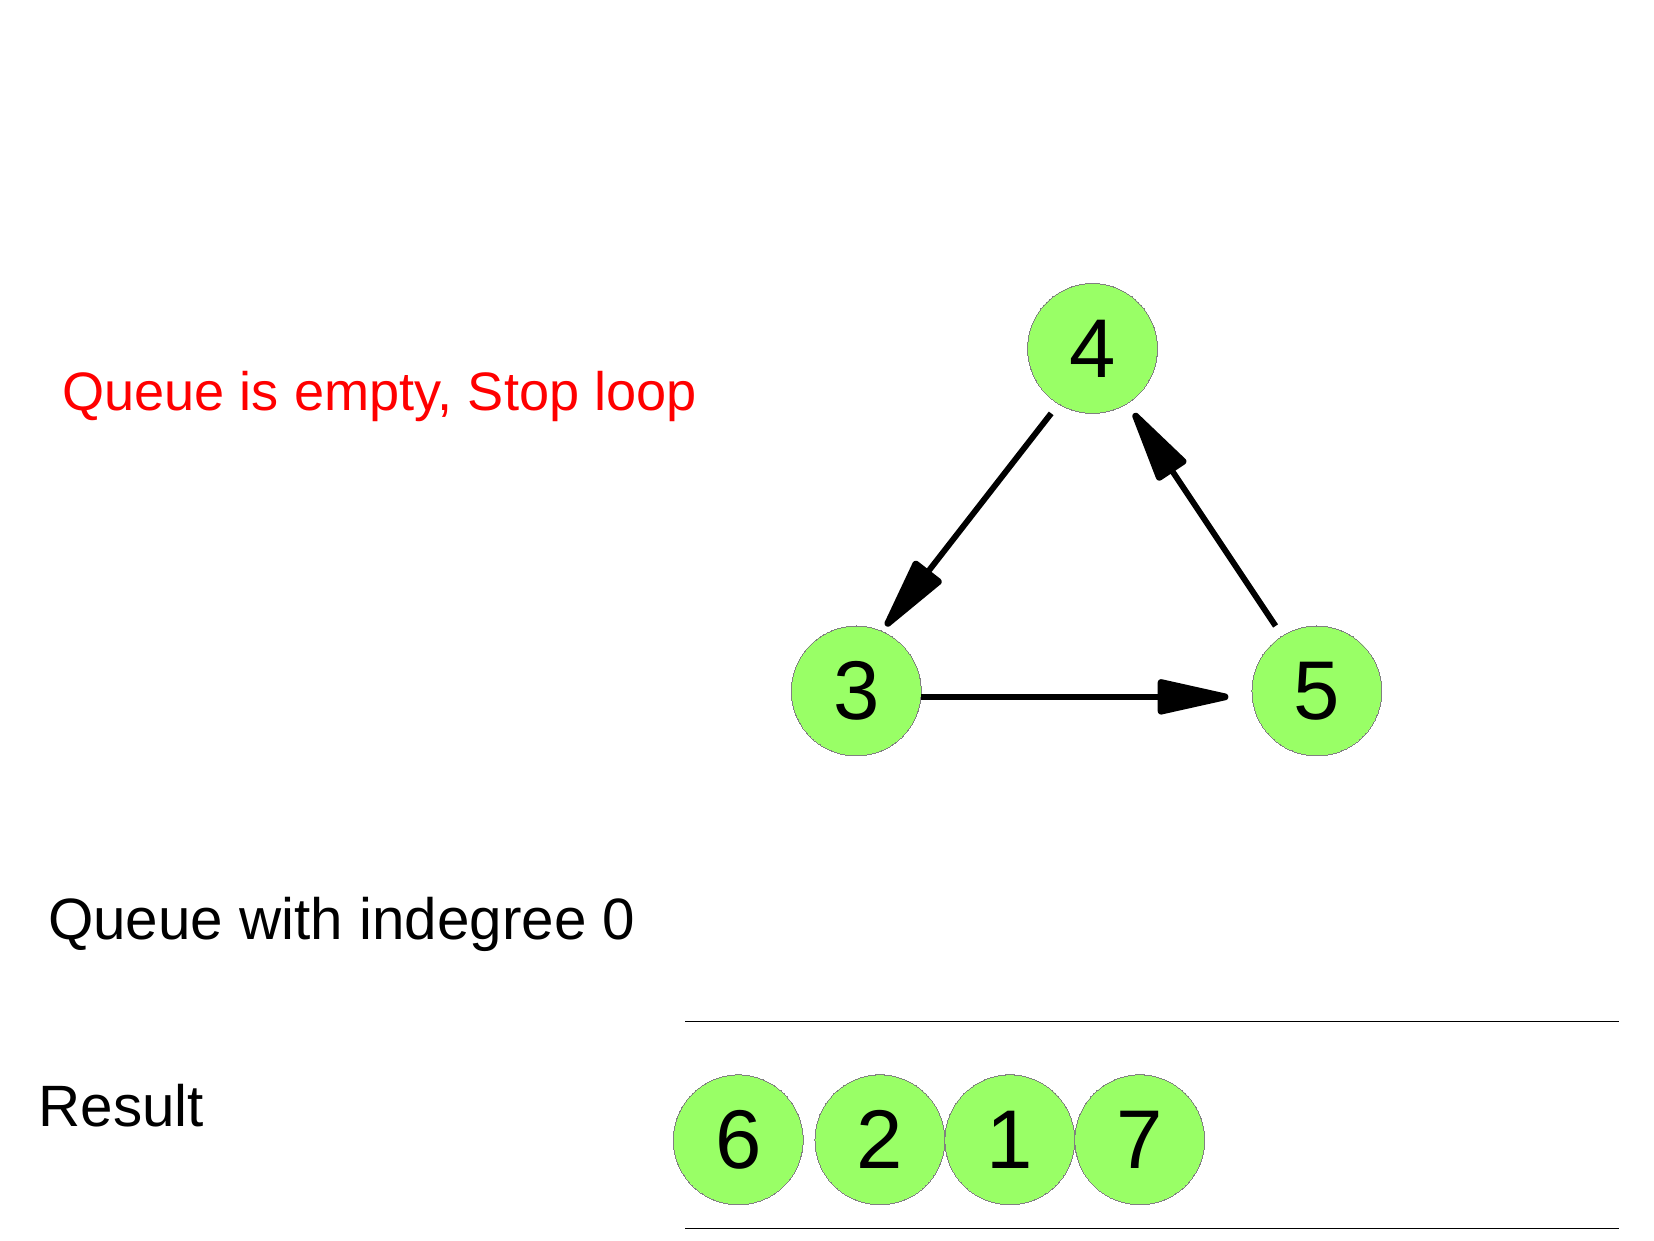

4
Queue is empty, Stop loop
3
5
Queue with indegree 0
Result
2
1
7
6